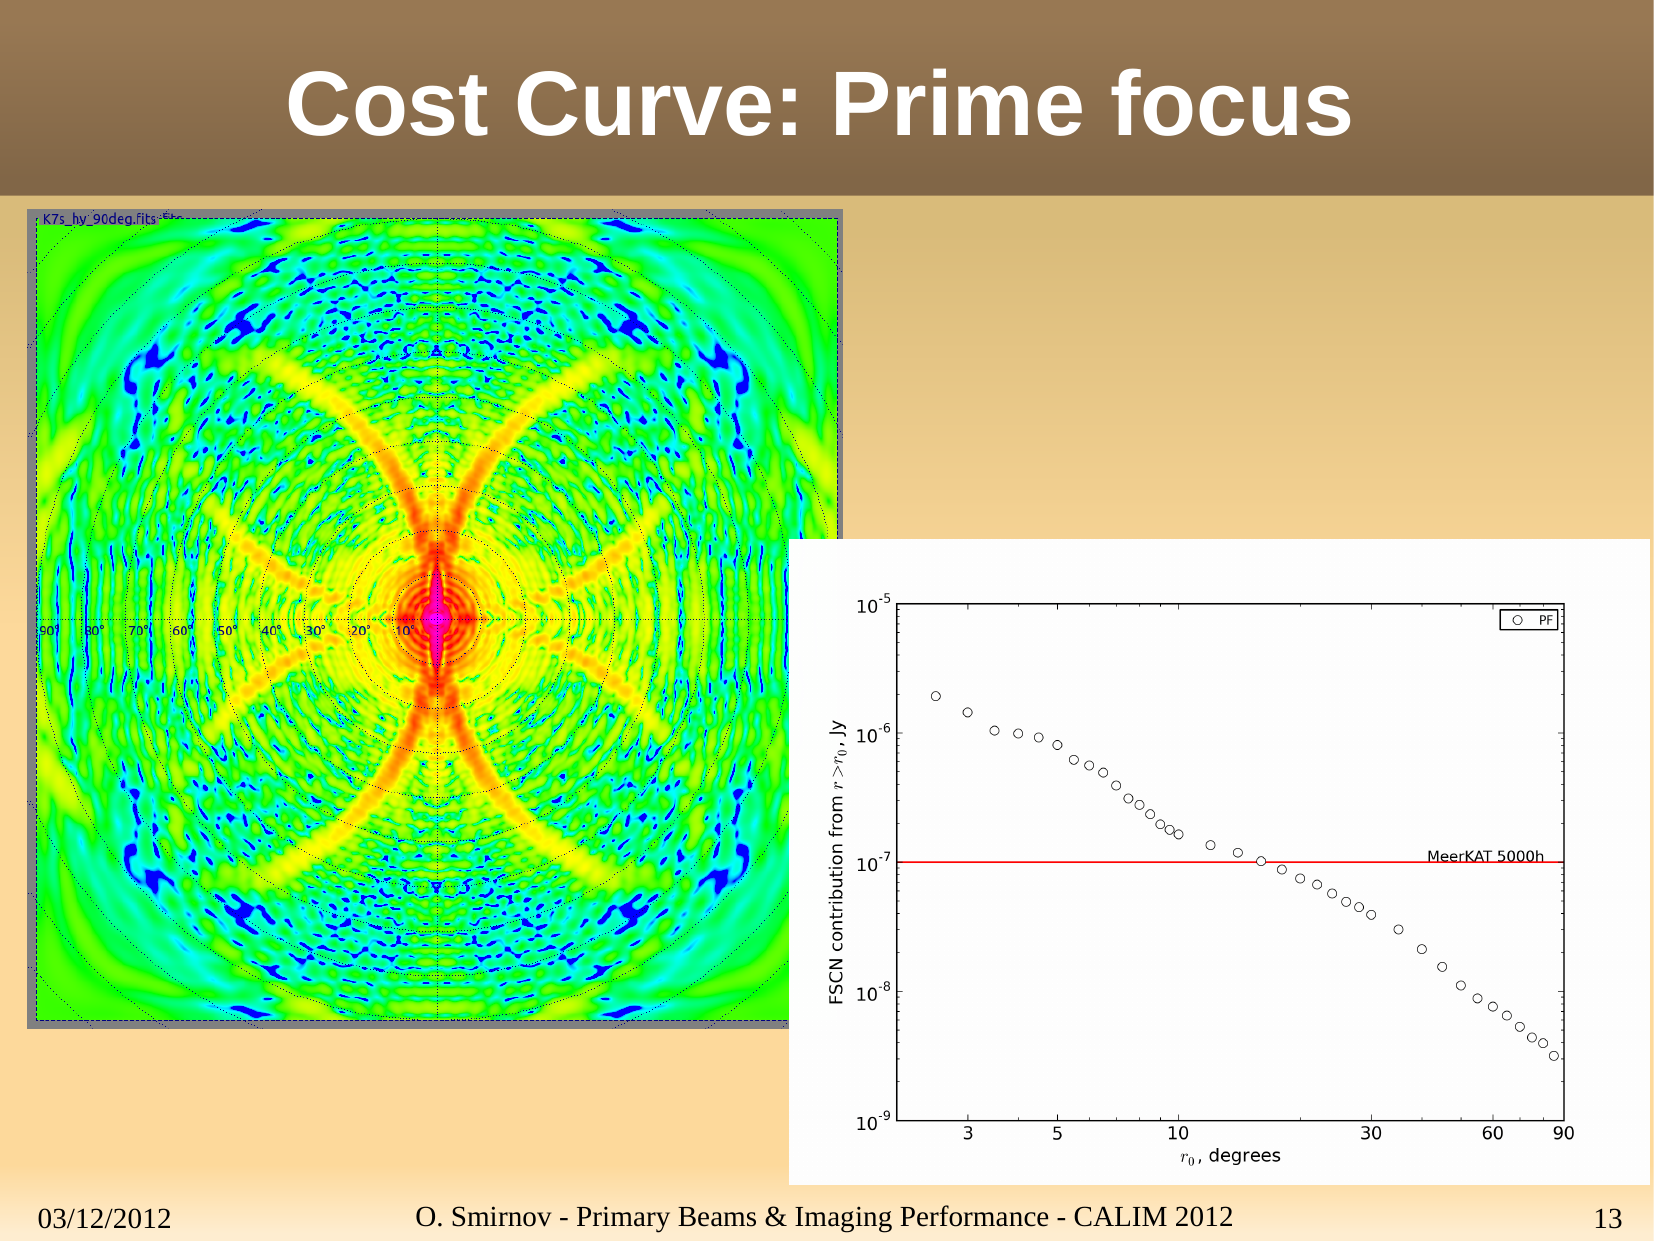

# Cost Curve: Prime focus
O. Smirnov - Primary Beams & Imaging Performance - CALIM 2012
03/12/2012
13